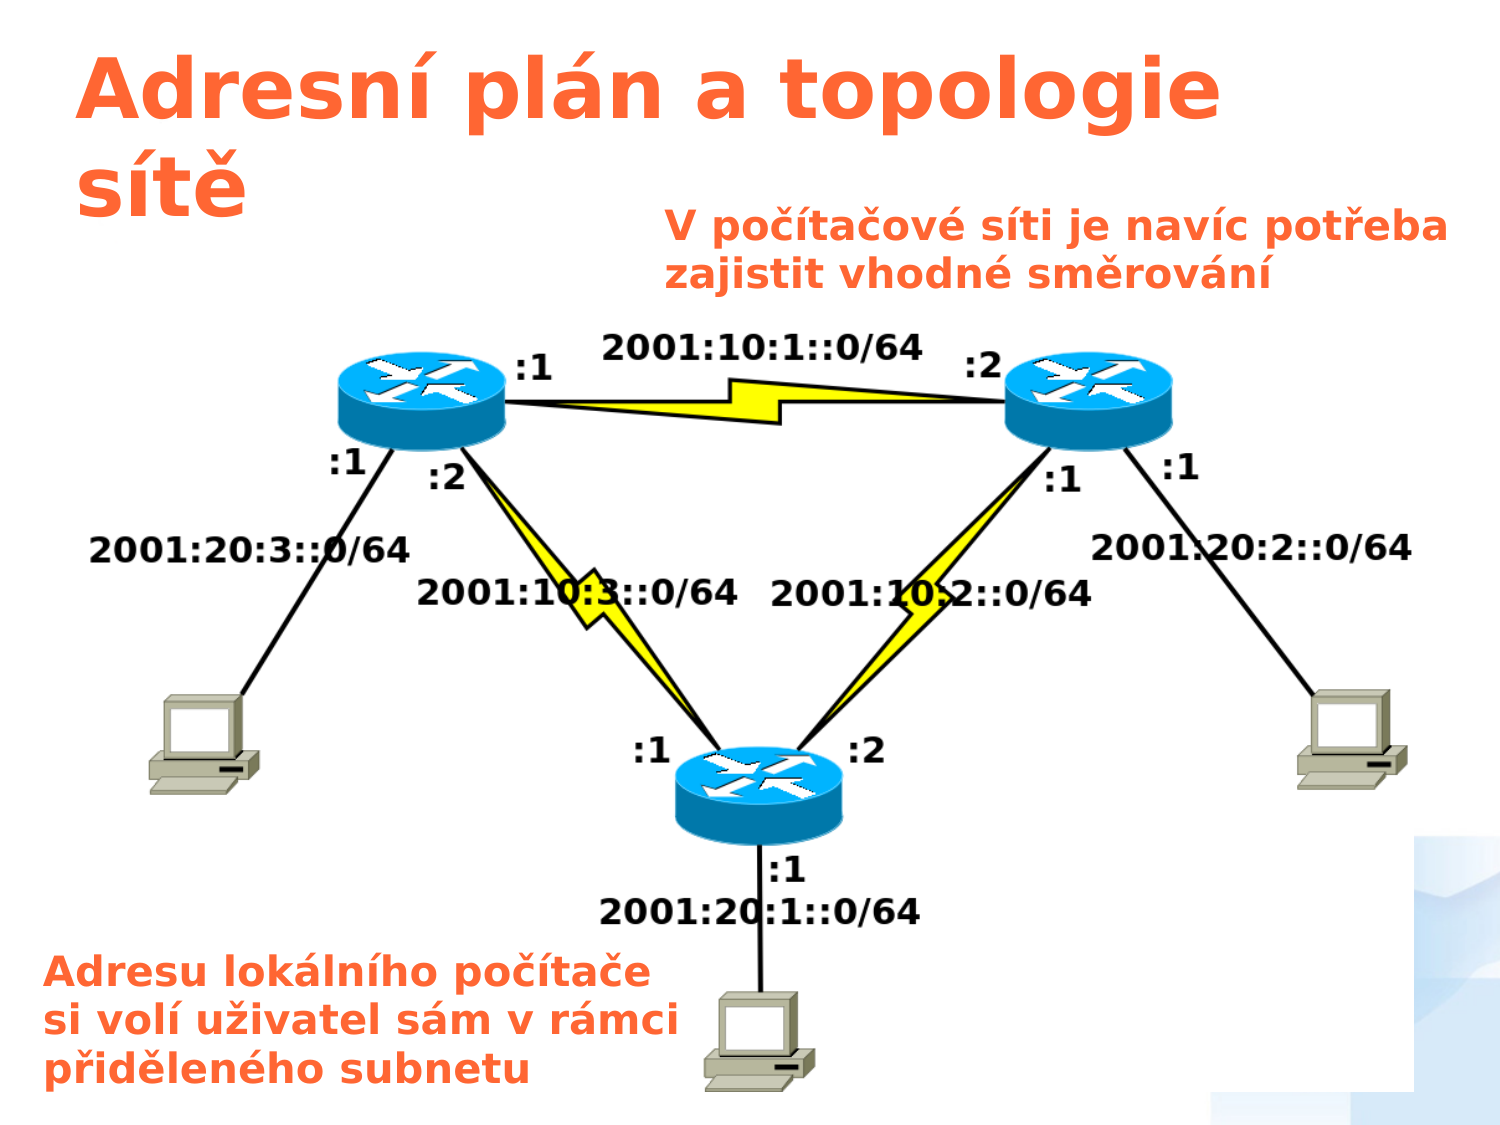

# Adresní plán a topologie sítě
V počítačové síti je navíc potřeba
zajistit vhodné směrování
Adresu lokálního počítače
si volí uživatel sám v rámci
přiděleného subnetu